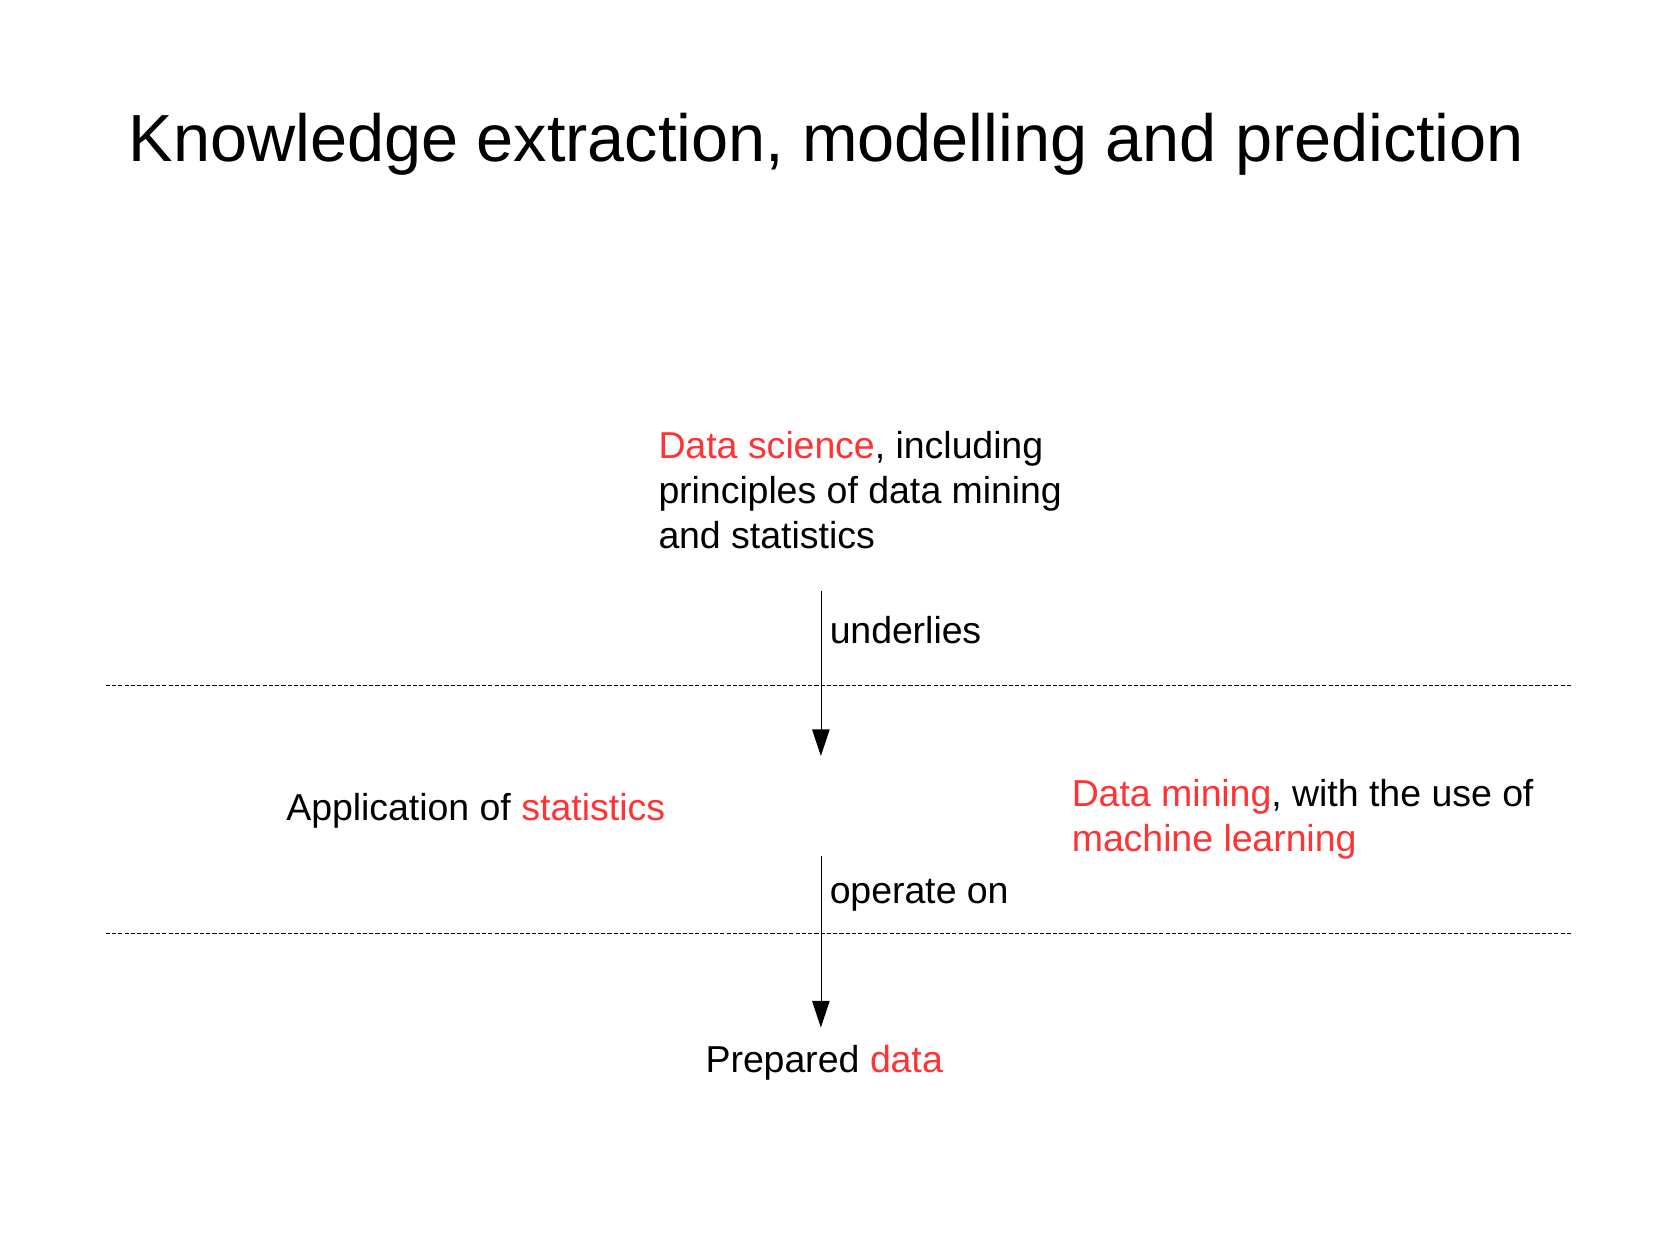

Knowledge extraction, modelling and prediction
Data science, including principles of data mining and statistics
underlies
Data mining, with the use of machine learning
Application of statistics
operate on
Prepared data